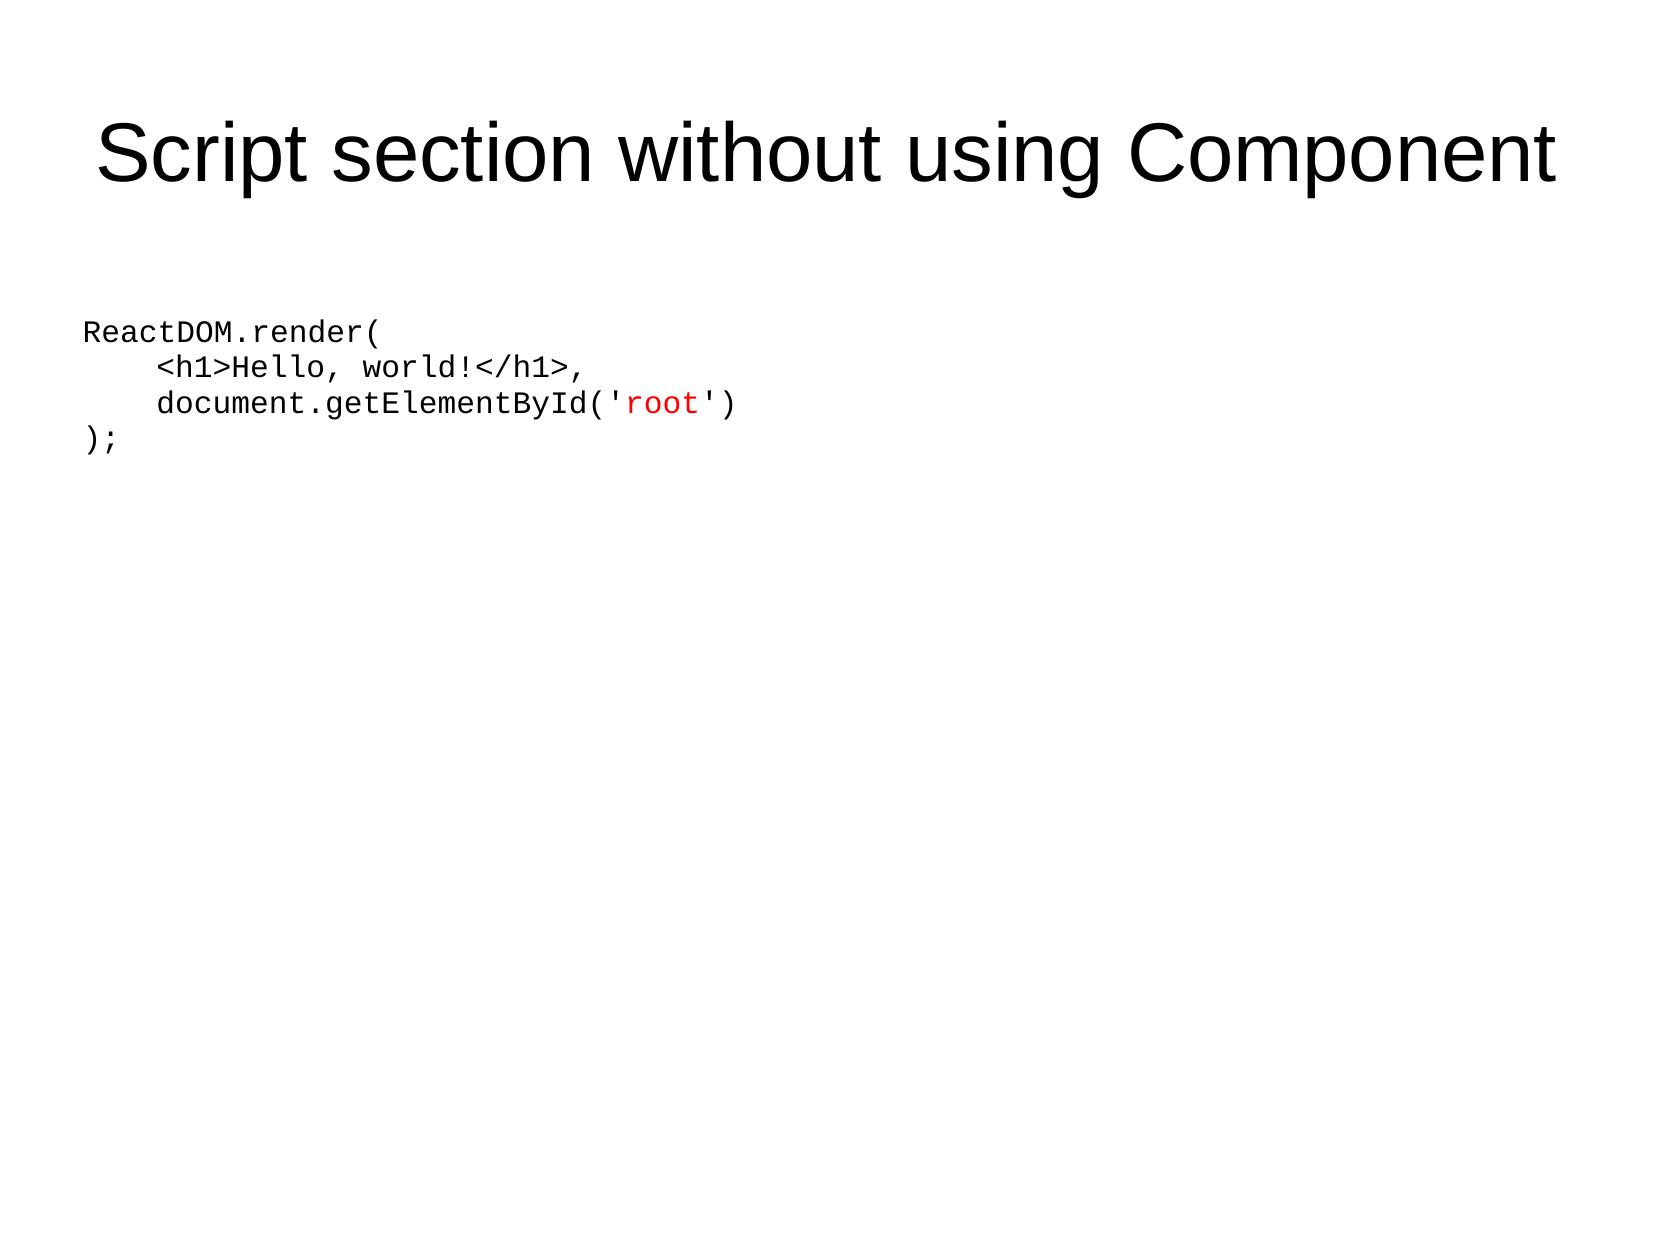

# Script section without using Component
ReactDOM.render(
	<h1>Hello, world!</h1>,
	document.getElementById('root')
);